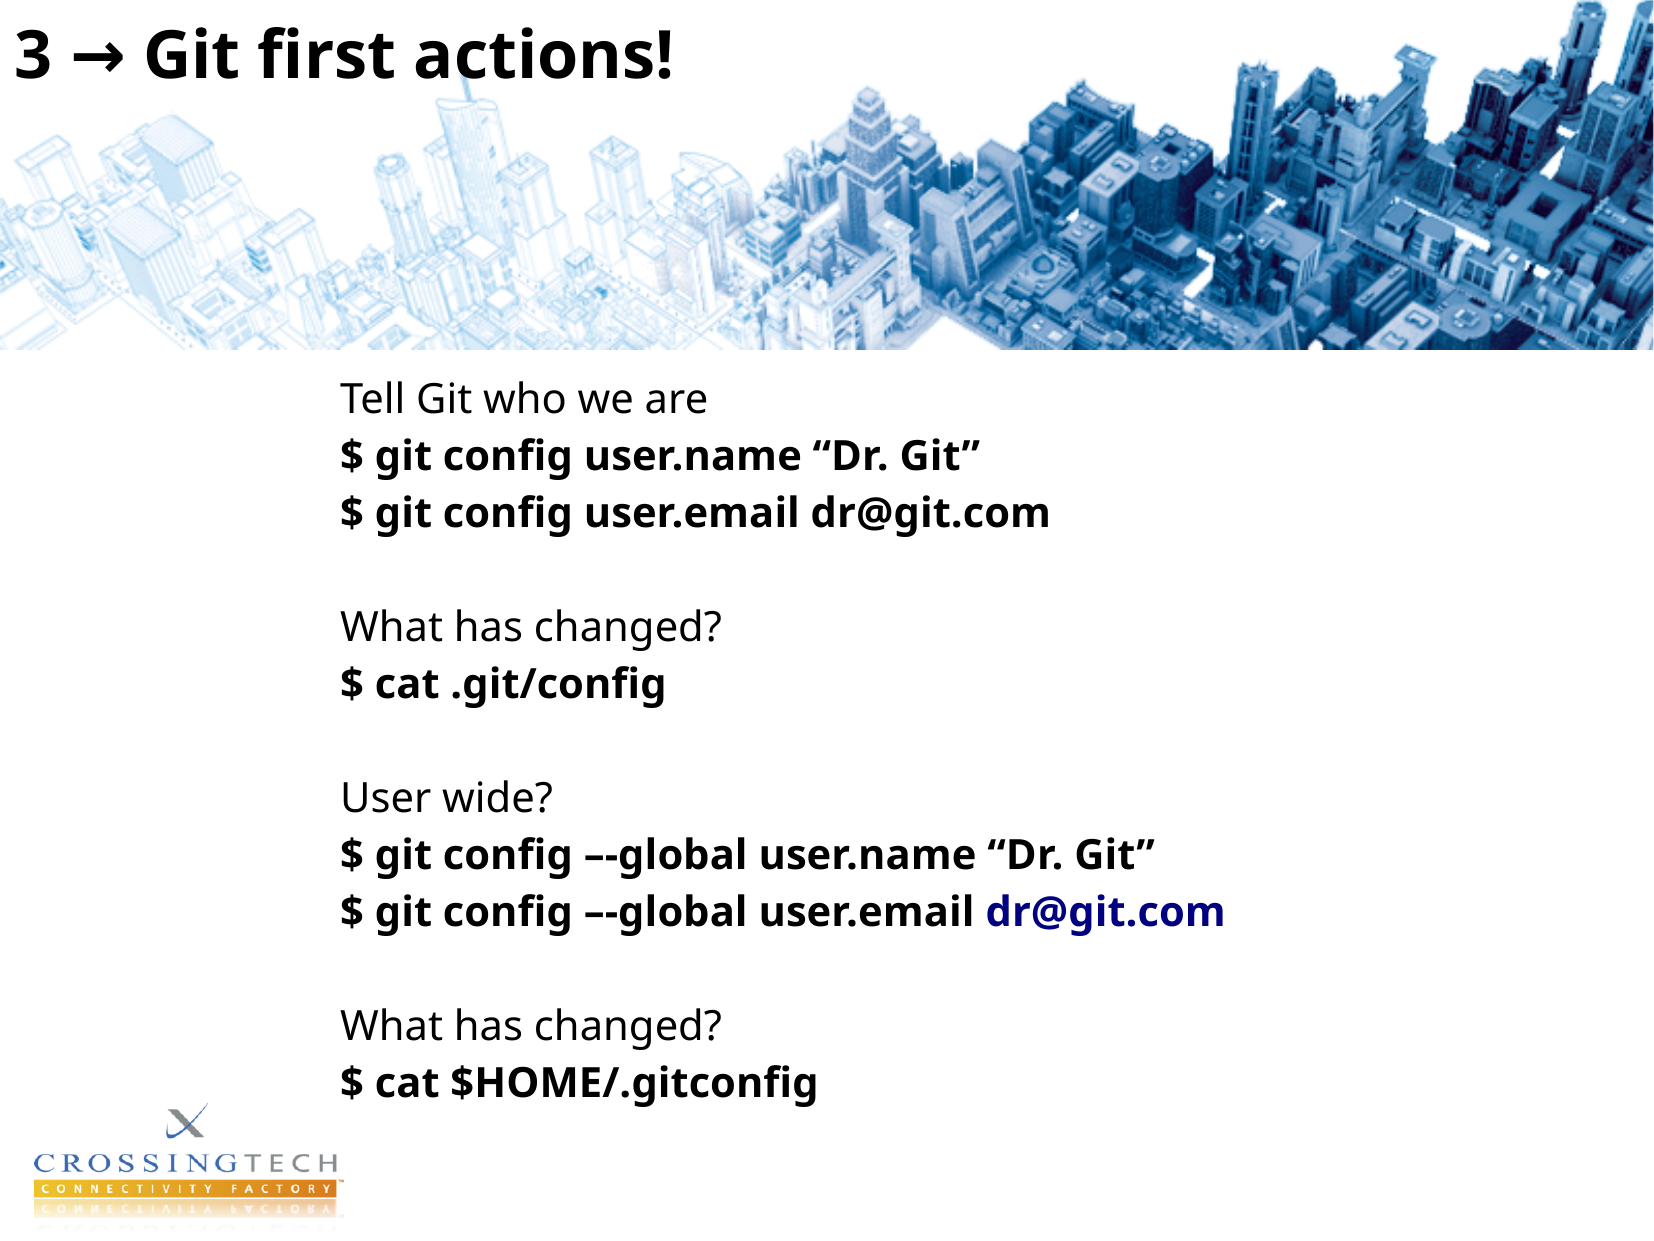

3 → Git first actions!
Tell Git who we are
$ git config user.name “Dr. Git”
$ git config user.email dr@git.com
What has changed?
$ cat .git/config
User wide?
$ git config –-global user.name “Dr. Git”
$ git config –-global user.email dr@git.com
What has changed?
$ cat $HOME/.gitconfig